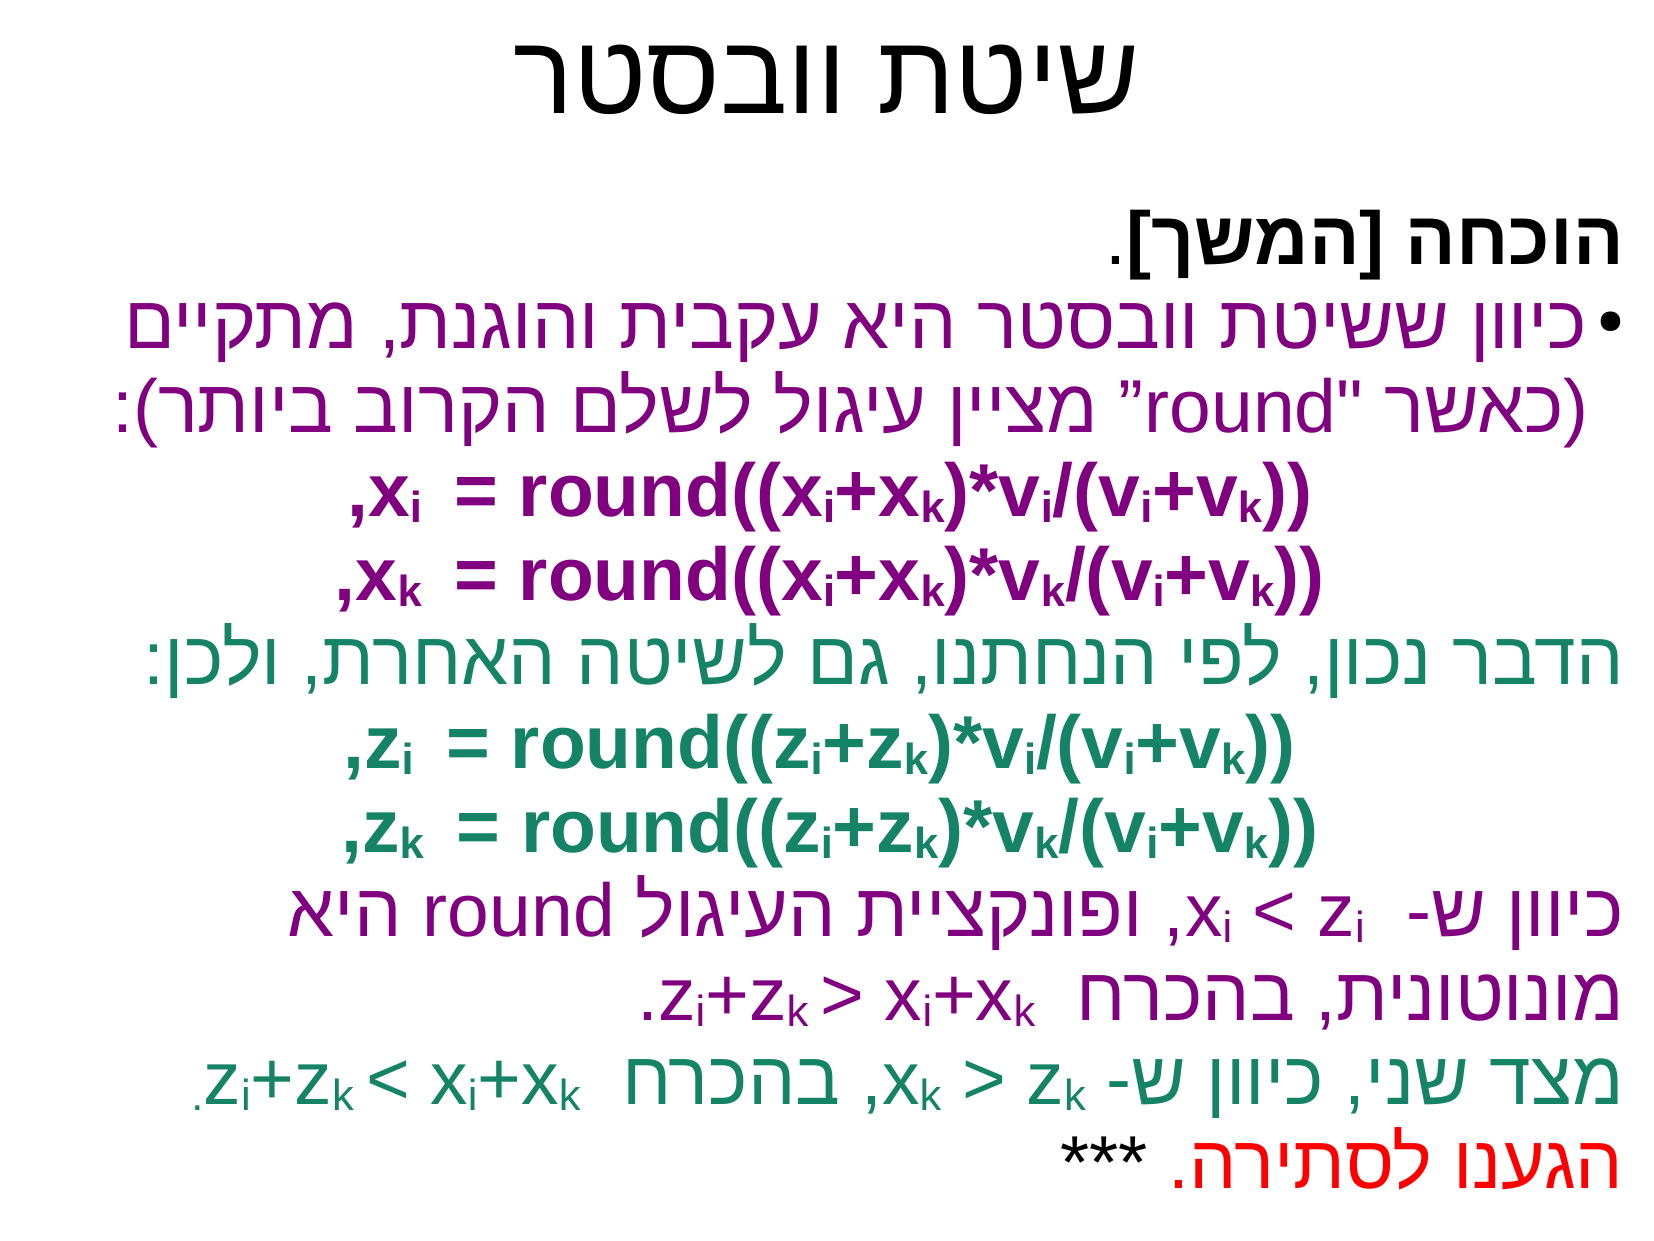

# שיטת וובסטר
הוכחה [המשך].
כיוון ששיטת וובסטר היא עקבית והוגנת, מתקיים (כאשר "round” מציין עיגול לשלם הקרוב ביותר):
xi = round((xi+xk)*vi/(vi+vk)),
xk = round((xi+xk)*vk/(vi+vk)),
הדבר נכון, לפי הנחתנו, גם לשיטה האחרת, ולכן:
zi = round((zi+zk)*vi/(vi+vk)),
zk = round((zi+zk)*vk/(vi+vk)),
כיוון ש- xi < zi, ופונקציית העיגול round היא מונוטונית, בהכרח zi+zk > xi+xk.
מצד שני, כיוון ש- xk > zk, בהכרח zi+zk < xi+xk.
הגענו לסתירה. ***